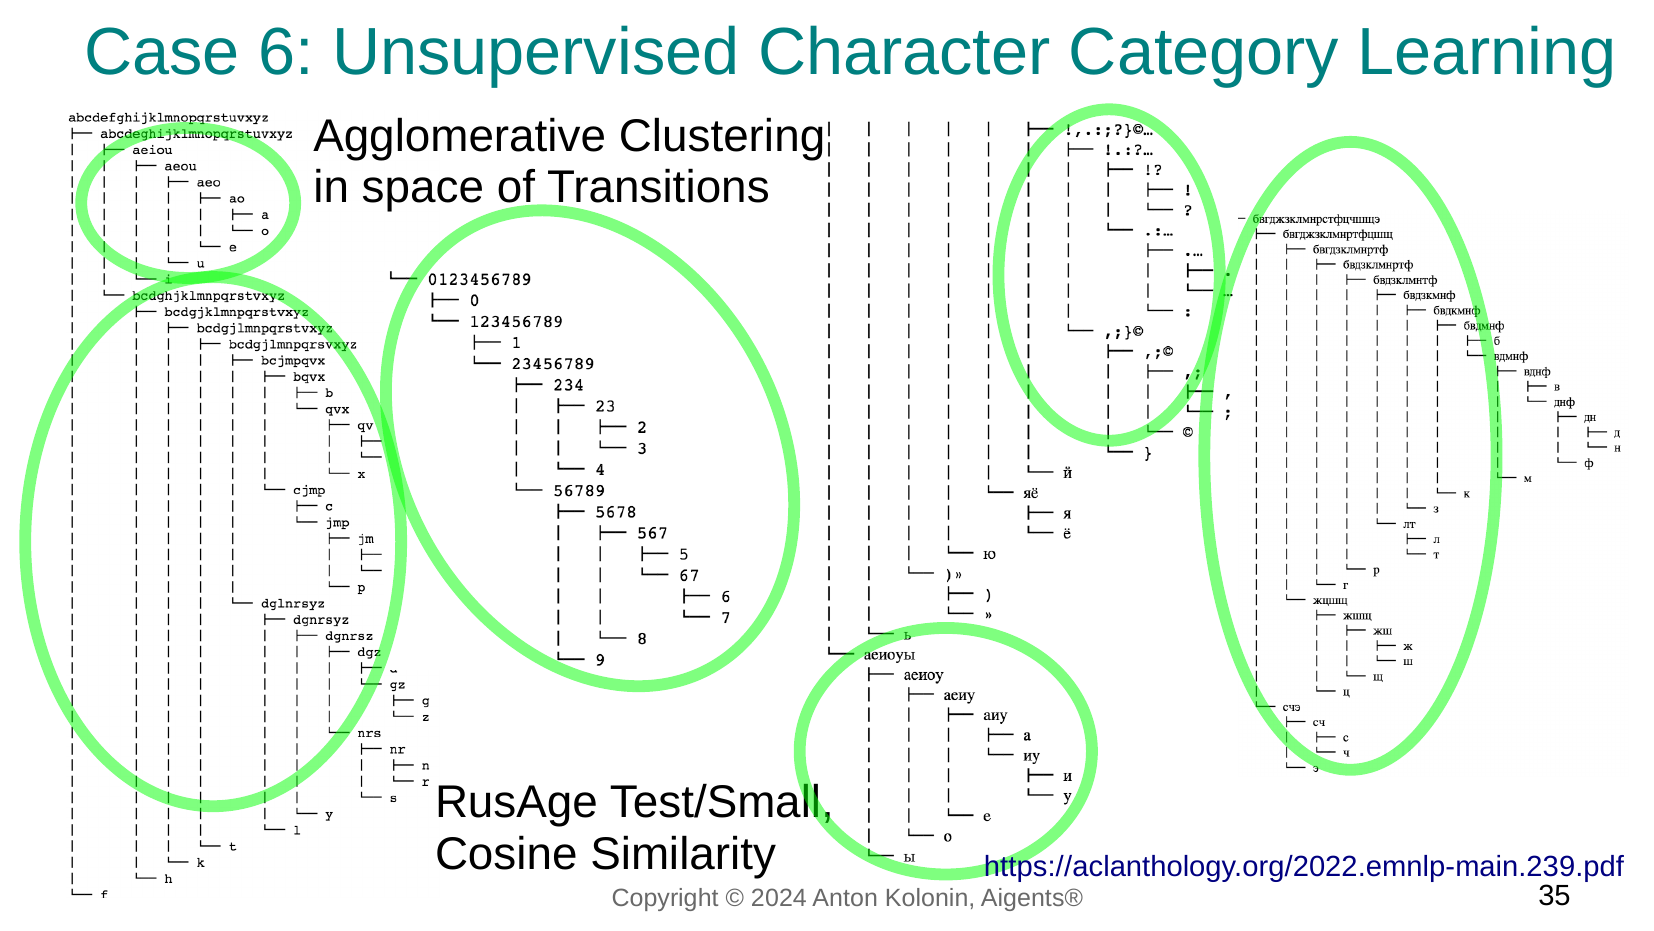

Case 6: Unsupervised Character Category Learning
Agglomerative Clustering in space of Transitions
RusAge Test/Small, Cosine Similarity
https://aclanthology.org/2022.emnlp-main.239.pdf
Copyright © 2024 Anton Kolonin, Aigents®
35